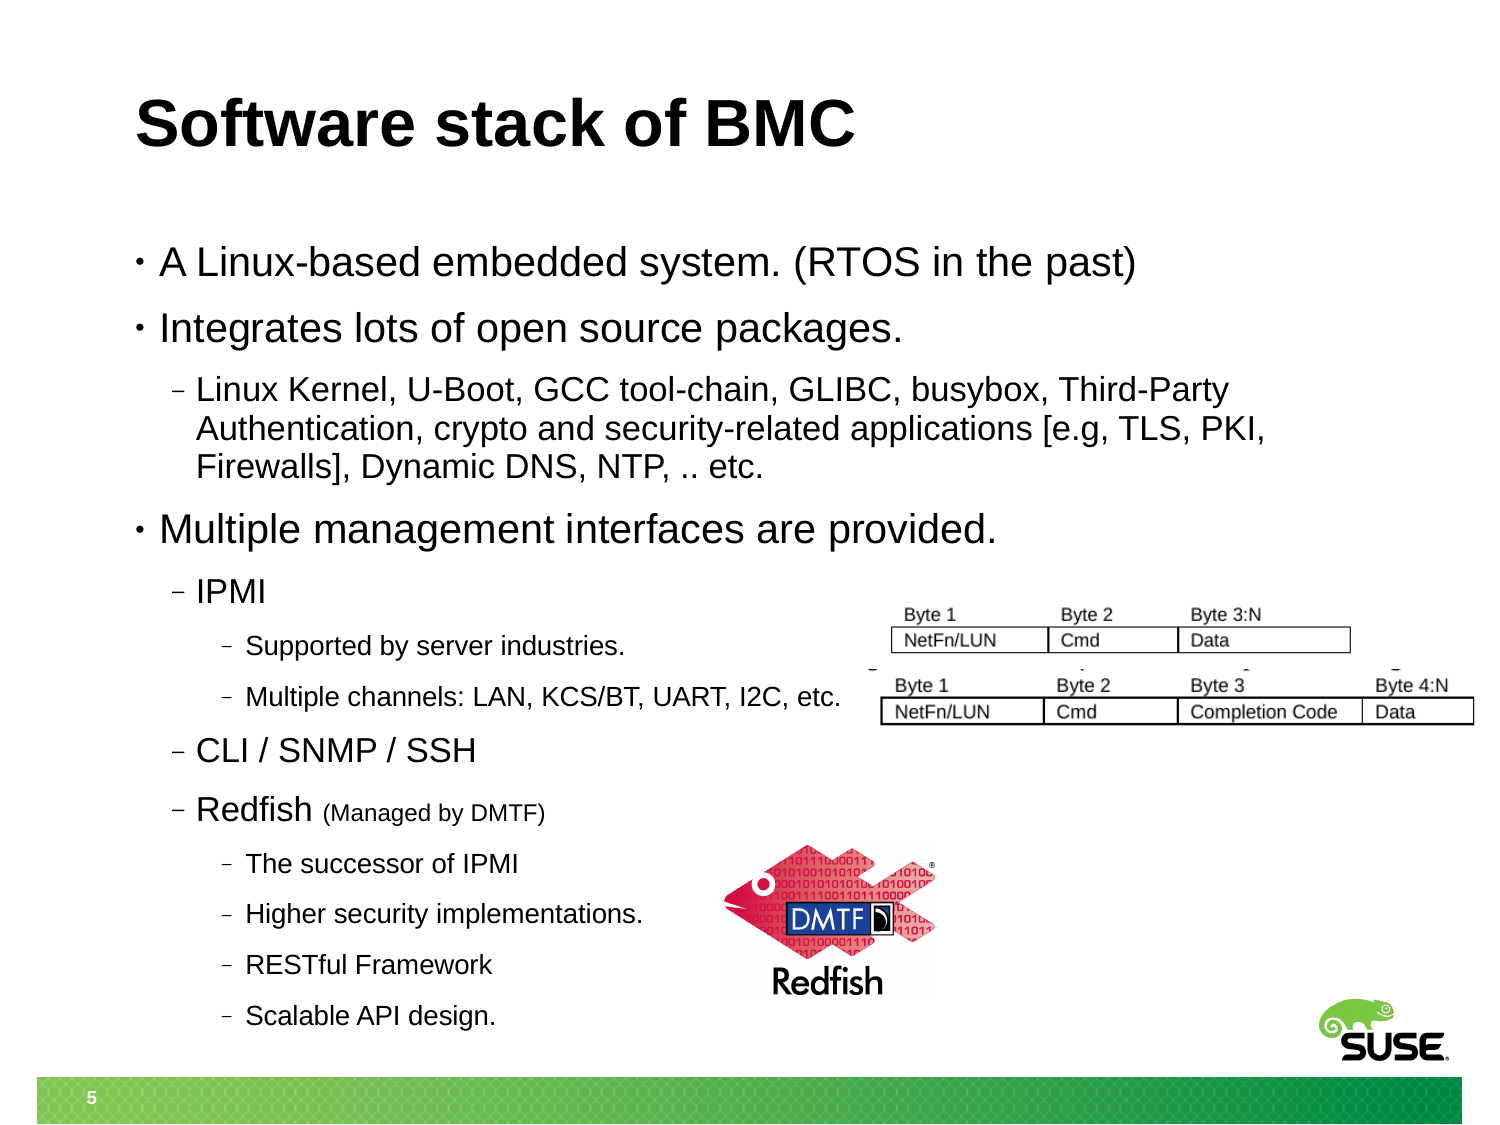

# Software stack of BMC
A Linux-based embedded system. (RTOS in the past)
Integrates lots of open source packages.
Linux Kernel, U-Boot, GCC tool-chain, GLIBC, busybox, Third-Party Authentication, crypto and security-related applications [e.g, TLS, PKI, Firewalls], Dynamic DNS, NTP, .. etc.
Multiple management interfaces are provided.
IPMI
Supported by server industries.
Multiple channels: LAN, KCS/BT, UART, I2C, etc.
CLI / SNMP / SSH
Redfish (Managed by DMTF)
The successor of IPMI
Higher security implementations.
RESTful Framework
Scalable API design.